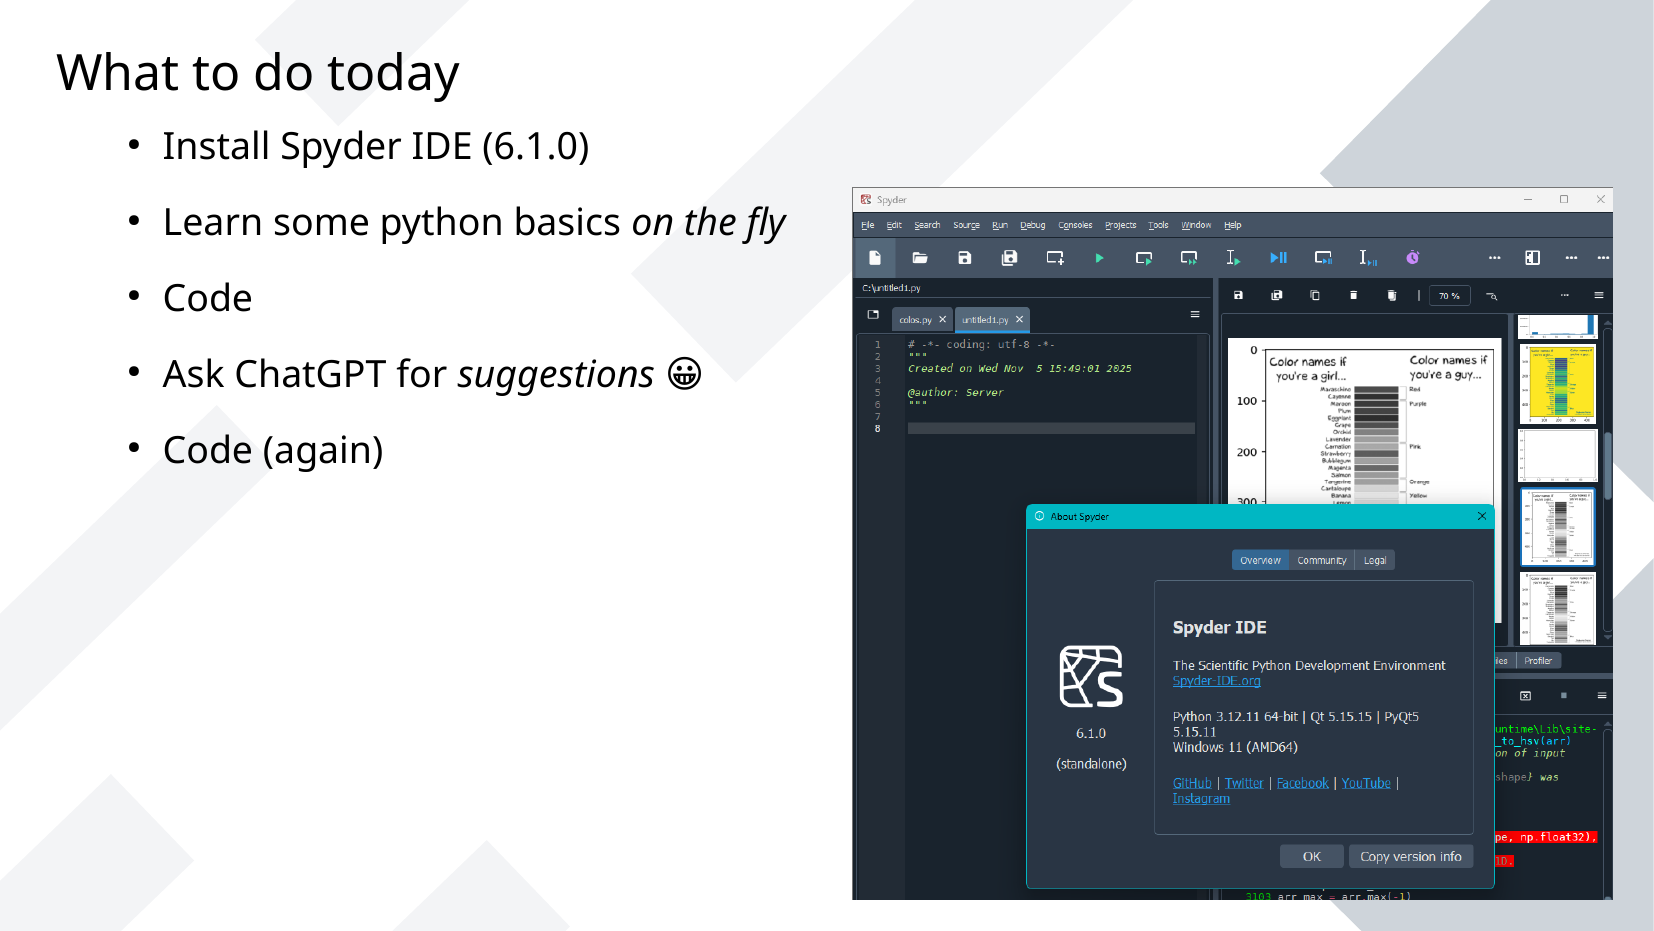

What to do today
Install Spyder IDE (6.1.0)
Learn some python basics on the fly
Code
Ask ChatGPT for suggestions 😀
Code (again)